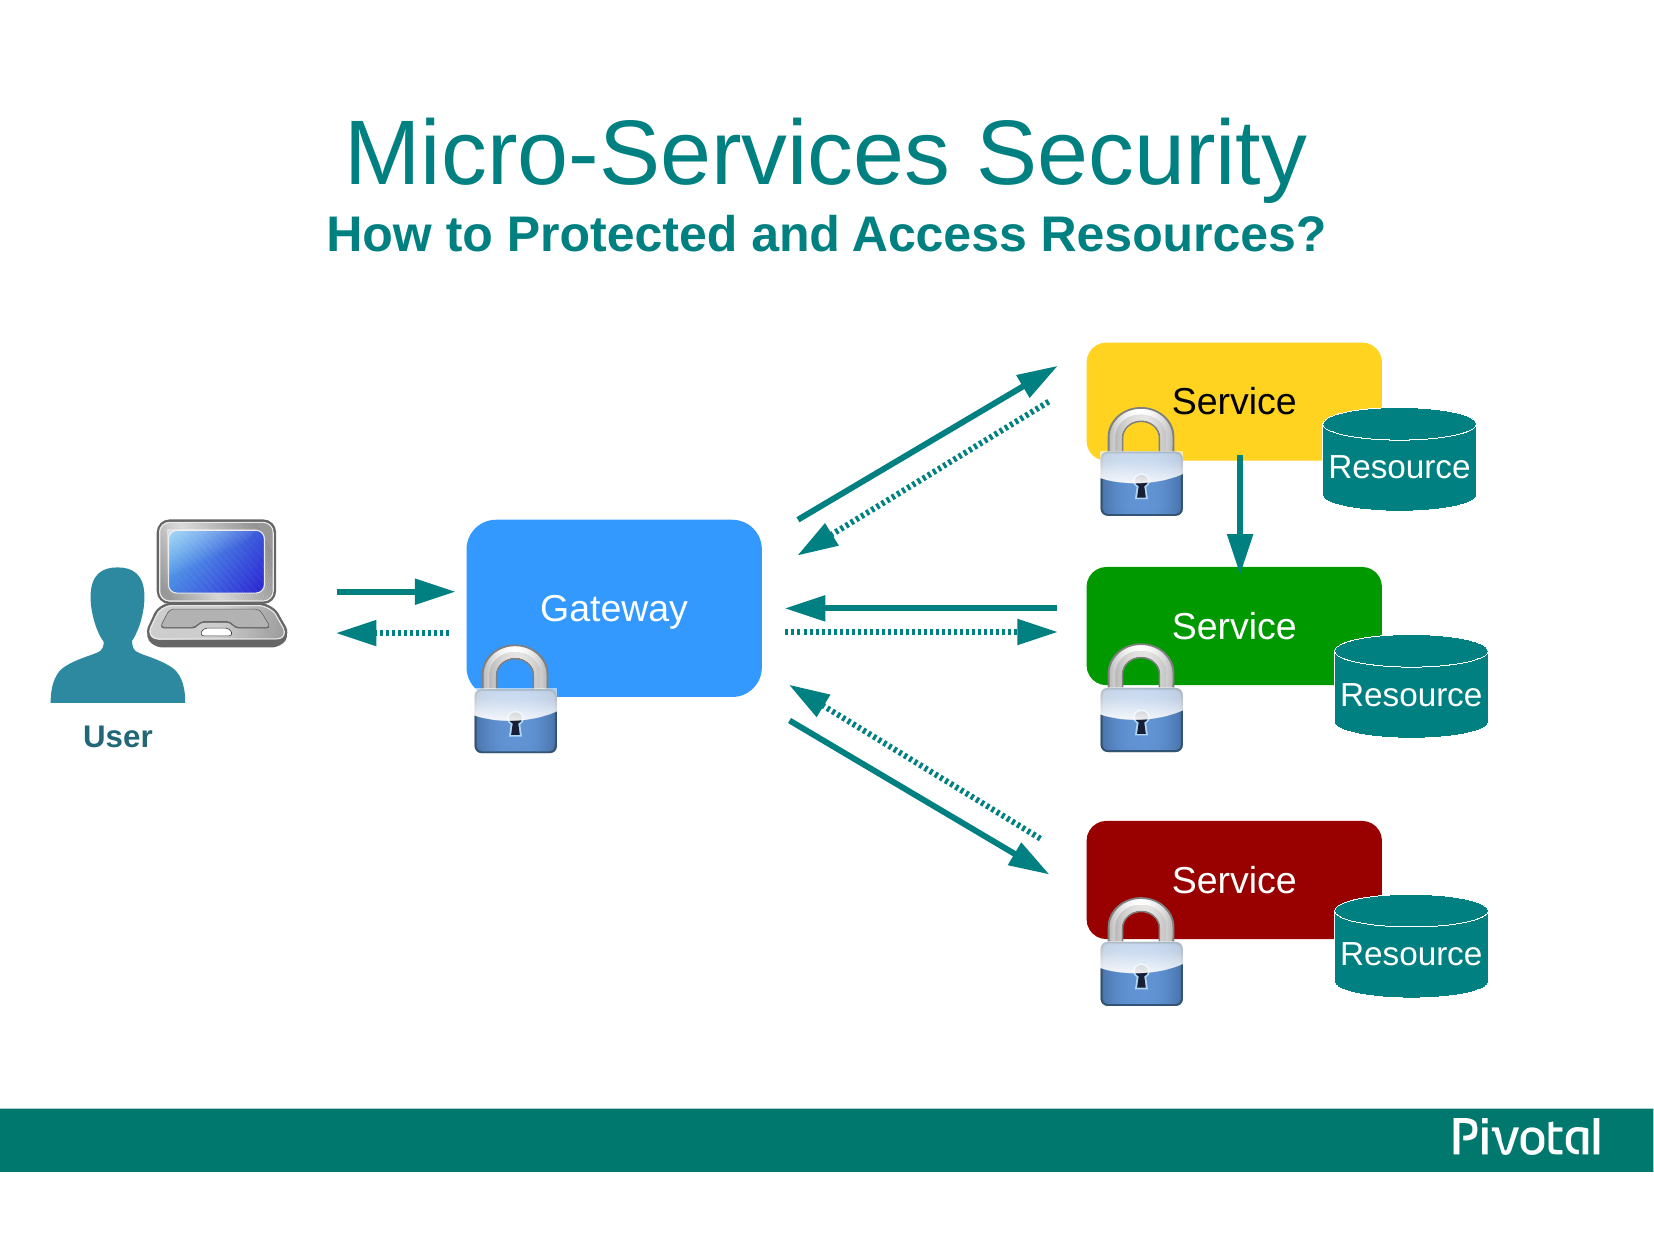

# Micro-Services Security
How to Protected and Access Resources?
Service
Resource
Gateway
Service
Resource
User
Service
Resource